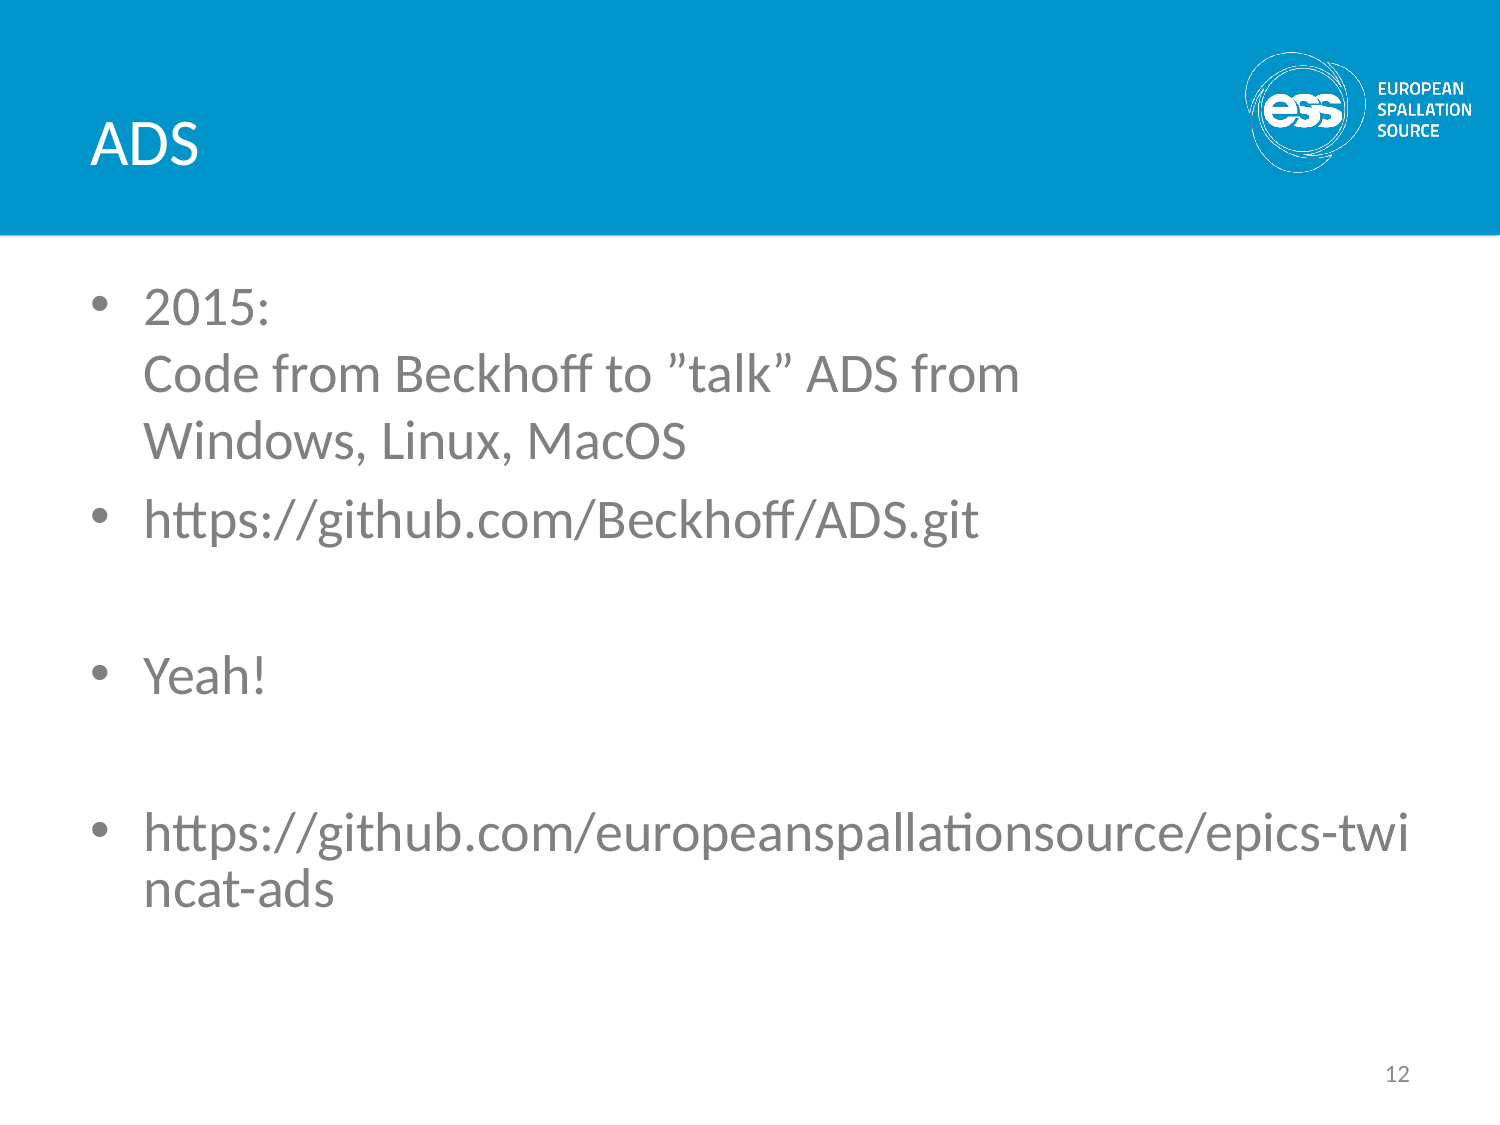

# ADS
2015:
Code from Beckhoff to ”talk” ADS from
Windows, Linux, MacOS
https://github.com/Beckhoff/ADS.git
Yeah!
https://github.com/europeanspallationsource/epics-twincat-ads